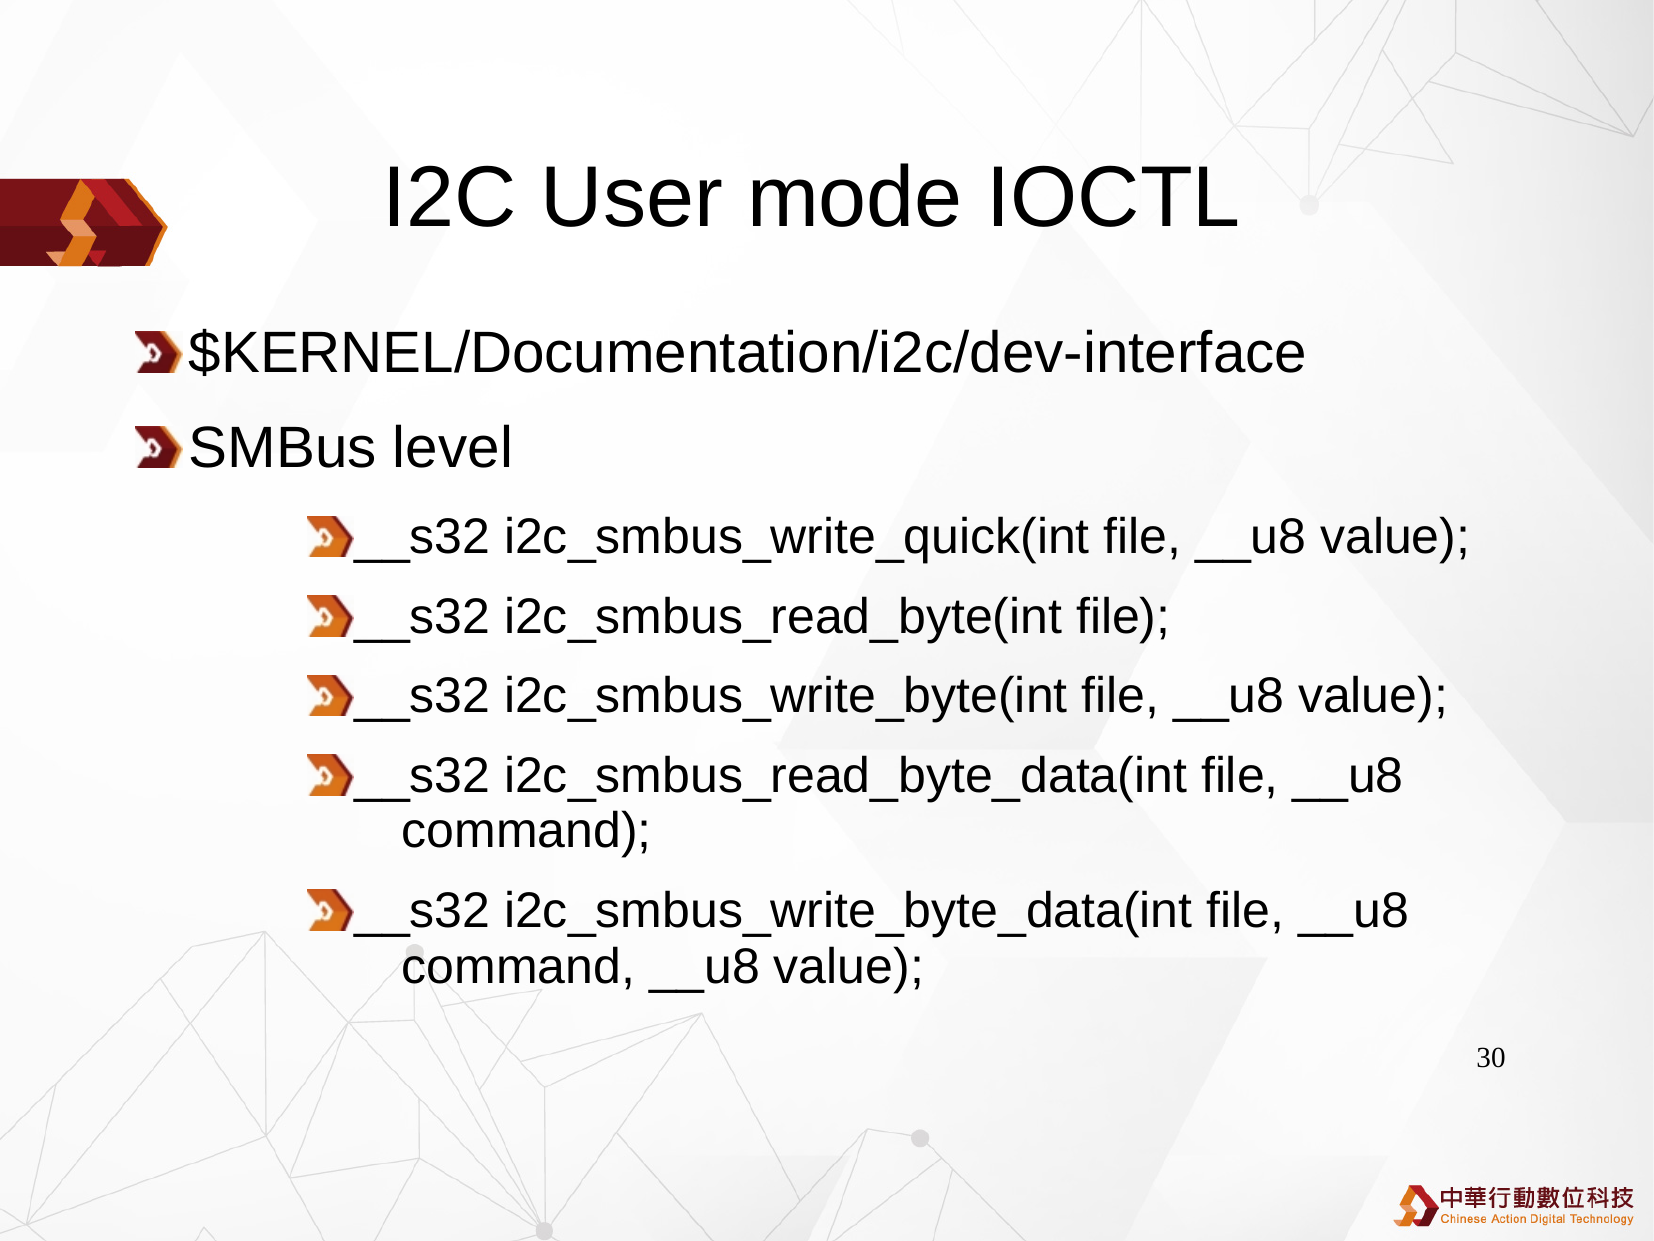

# I2C User mode IOCTL
$KERNEL/Documentation/i2c/dev-interface
SMBus level
__s32 i2c_smbus_write_quick(int file, __u8 value);
__s32 i2c_smbus_read_byte(int file);
__s32 i2c_smbus_write_byte(int file, __u8 value);
__s32 i2c_smbus_read_byte_data(int file, __u8 command);
__s32 i2c_smbus_write_byte_data(int file, __u8 command, __u8 value);
30